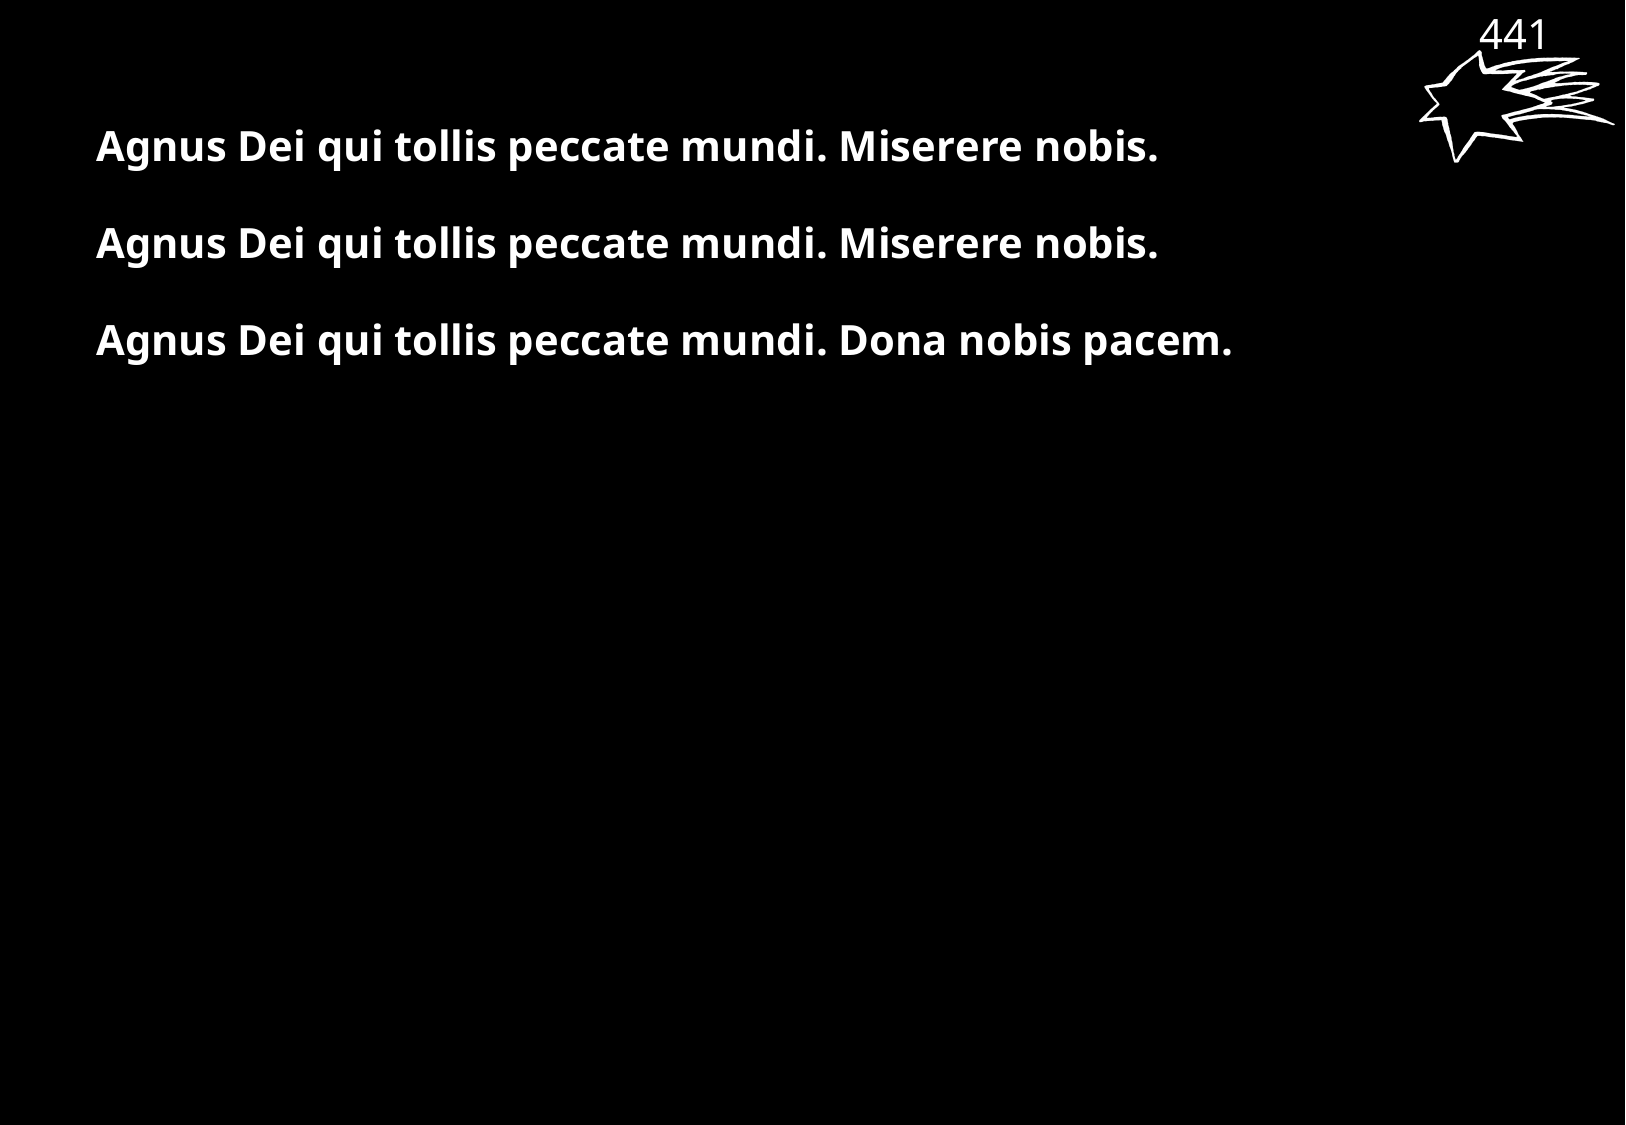

441
# Agnus Dei qui tollis peccate mundi. Miserere nobis.
Agnus Dei qui tollis peccate mundi. Miserere nobis.
Agnus Dei qui tollis peccate mundi. Dona nobis pacem.